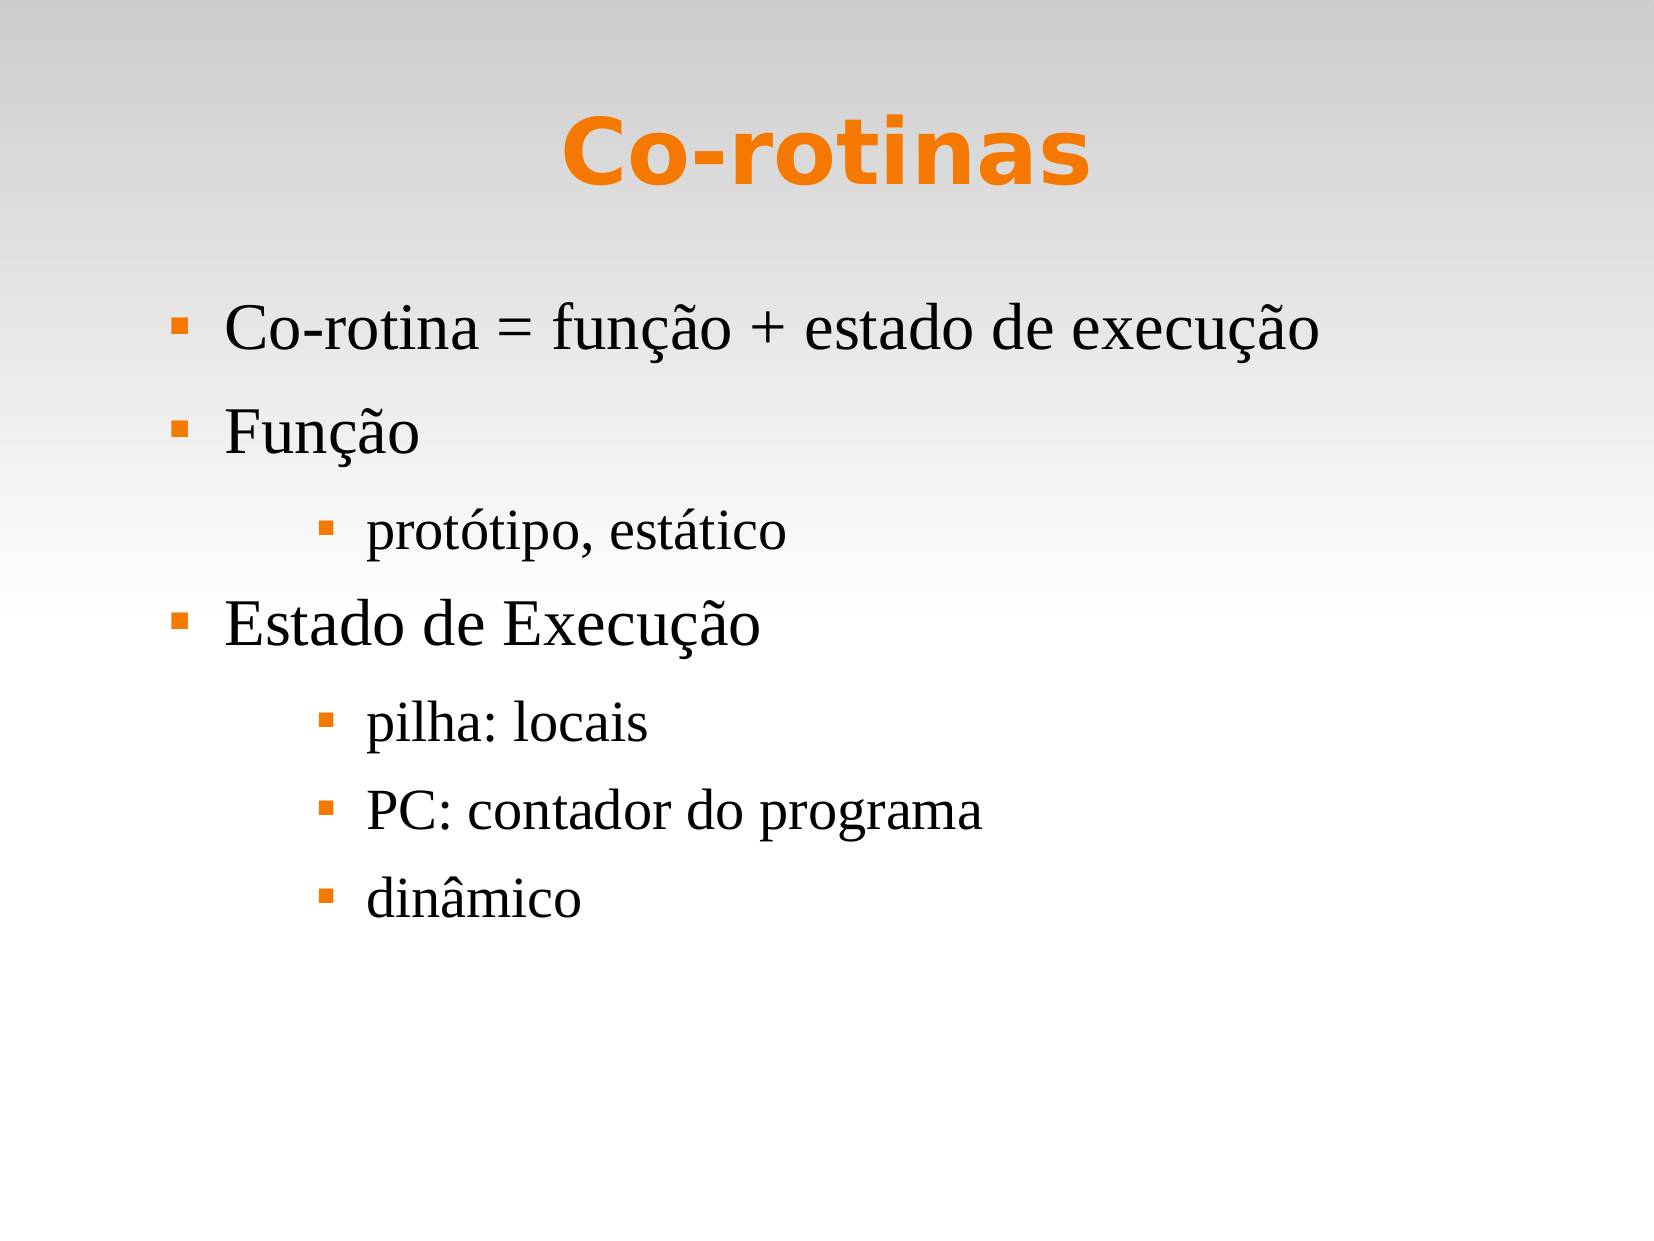

# Co-rotinas
Co-rotina = função + estado de execução
Função
protótipo, estático
Estado de Execução
pilha: locais
PC: contador do programa
dinâmico